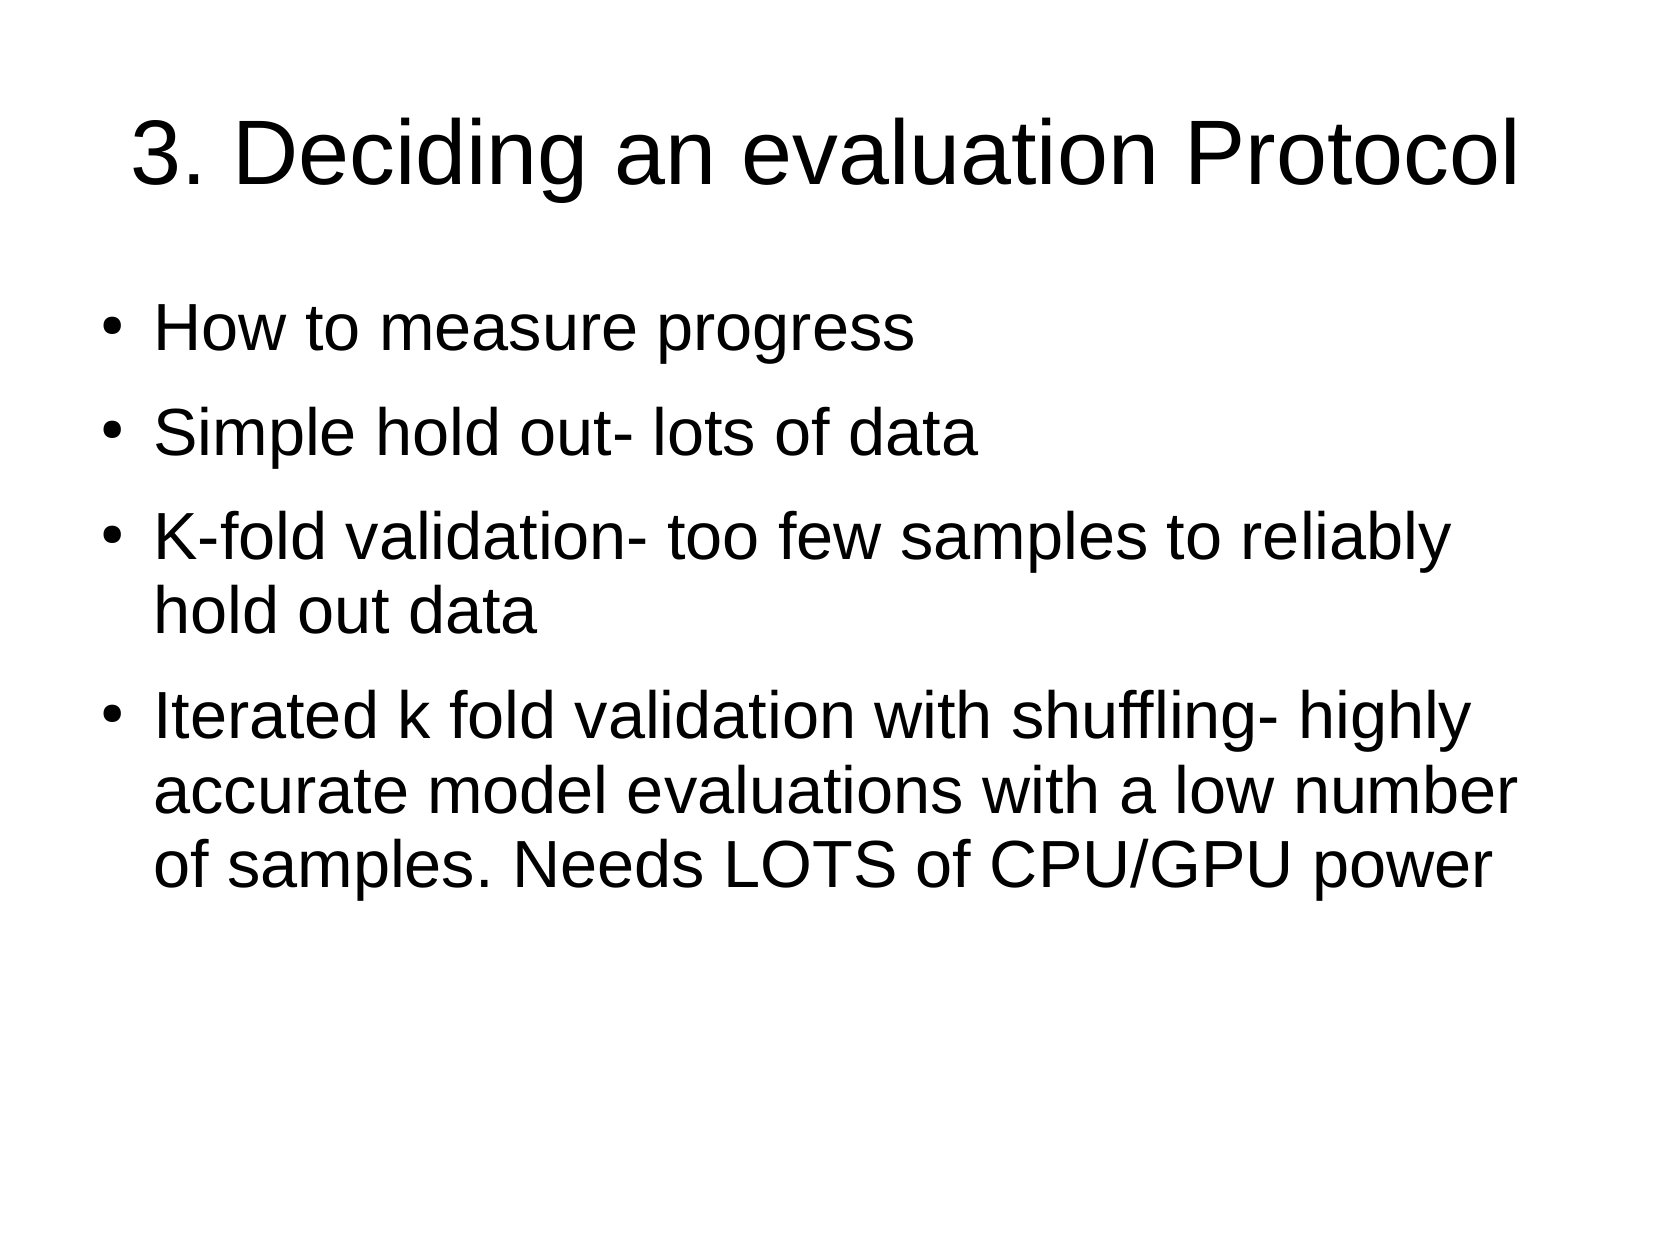

# 3. Deciding an evaluation Protocol
How to measure progress
Simple hold out- lots of data
K-fold validation- too few samples to reliably hold out data
Iterated k fold validation with shuffling- highly accurate model evaluations with a low number of samples. Needs LOTS of CPU/GPU power